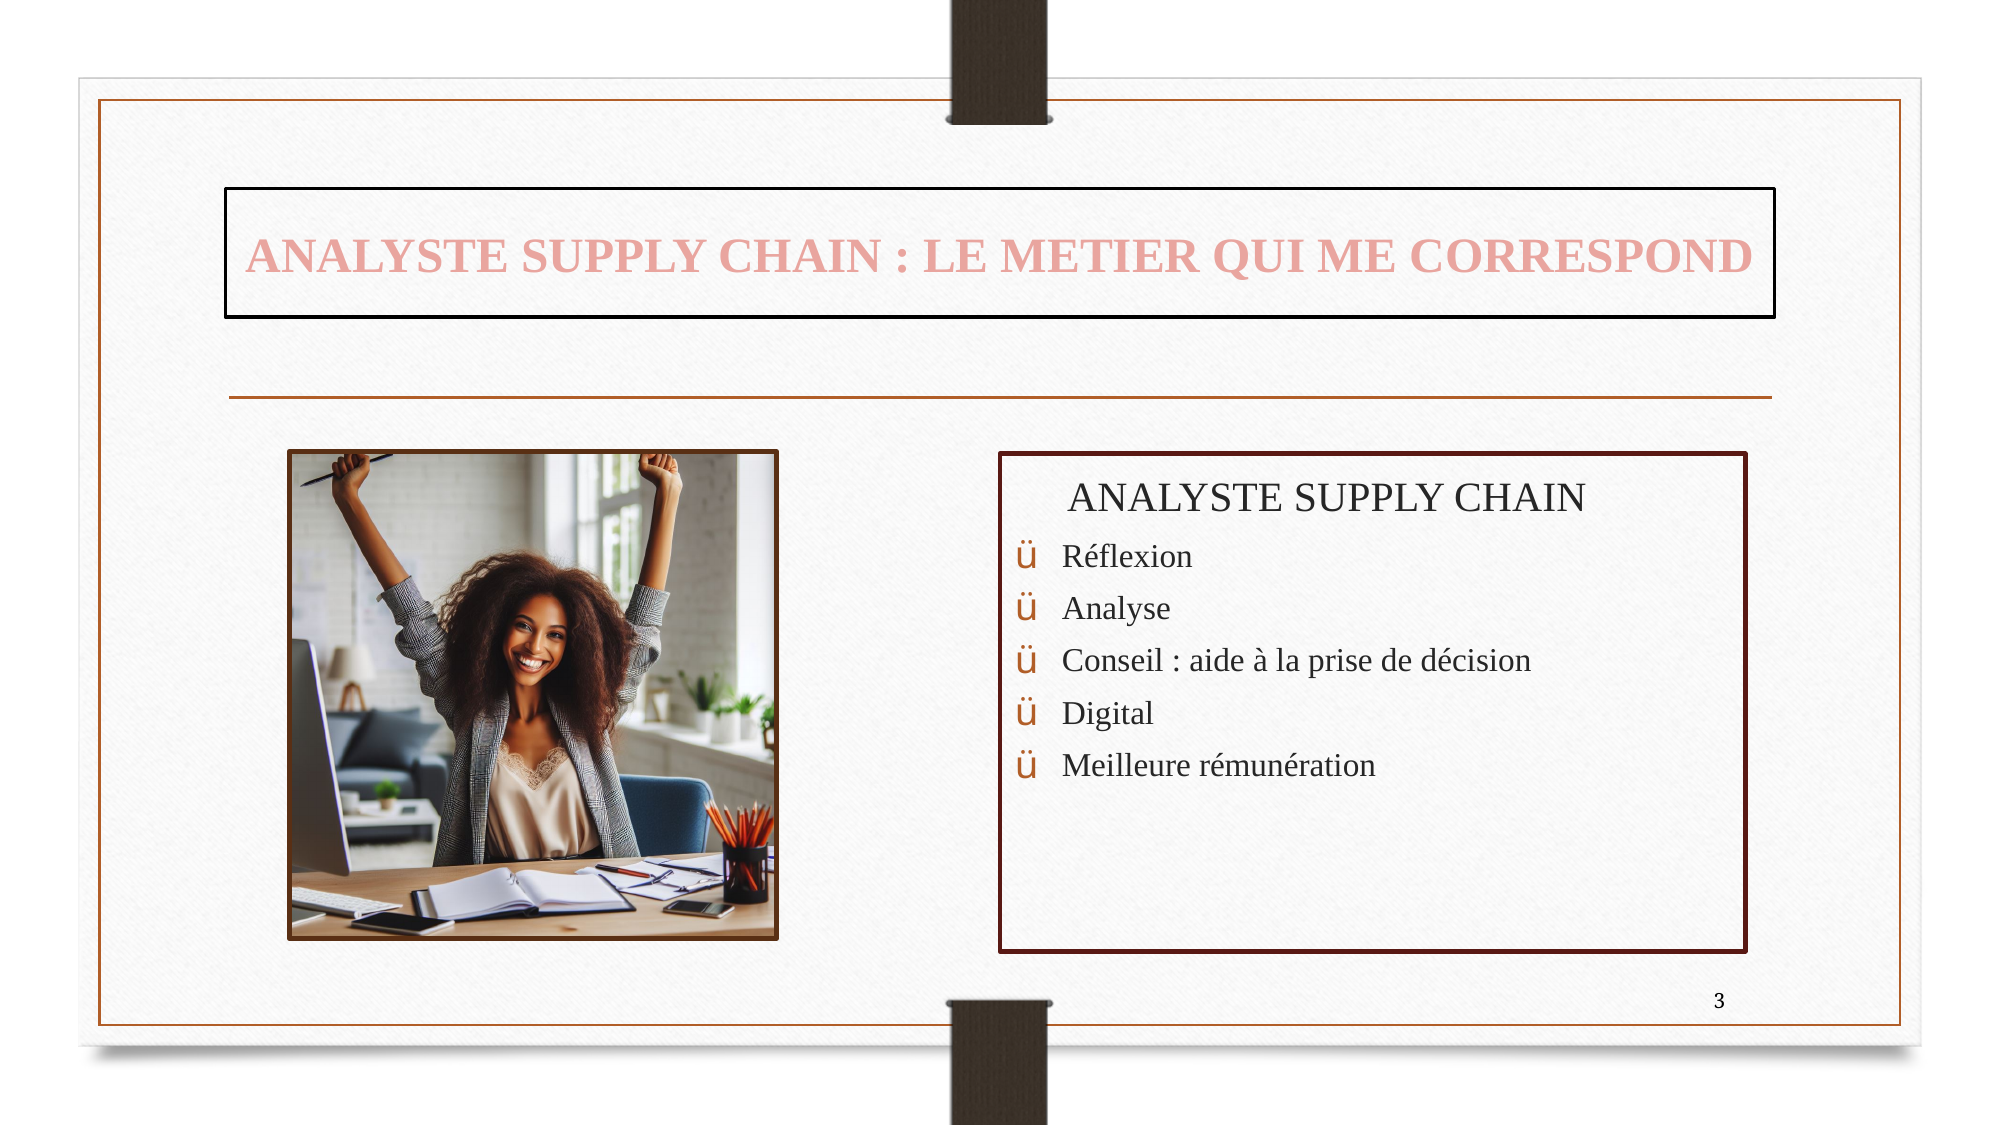

# ANALYSTE SUPPLY CHAIN : LE METIER QUI ME CORRESPOND
 ANALYSTE SUPPLY CHAIN
Réflexion
Analyse
Conseil : aide à la prise de décision
Digital
Meilleure rémunération